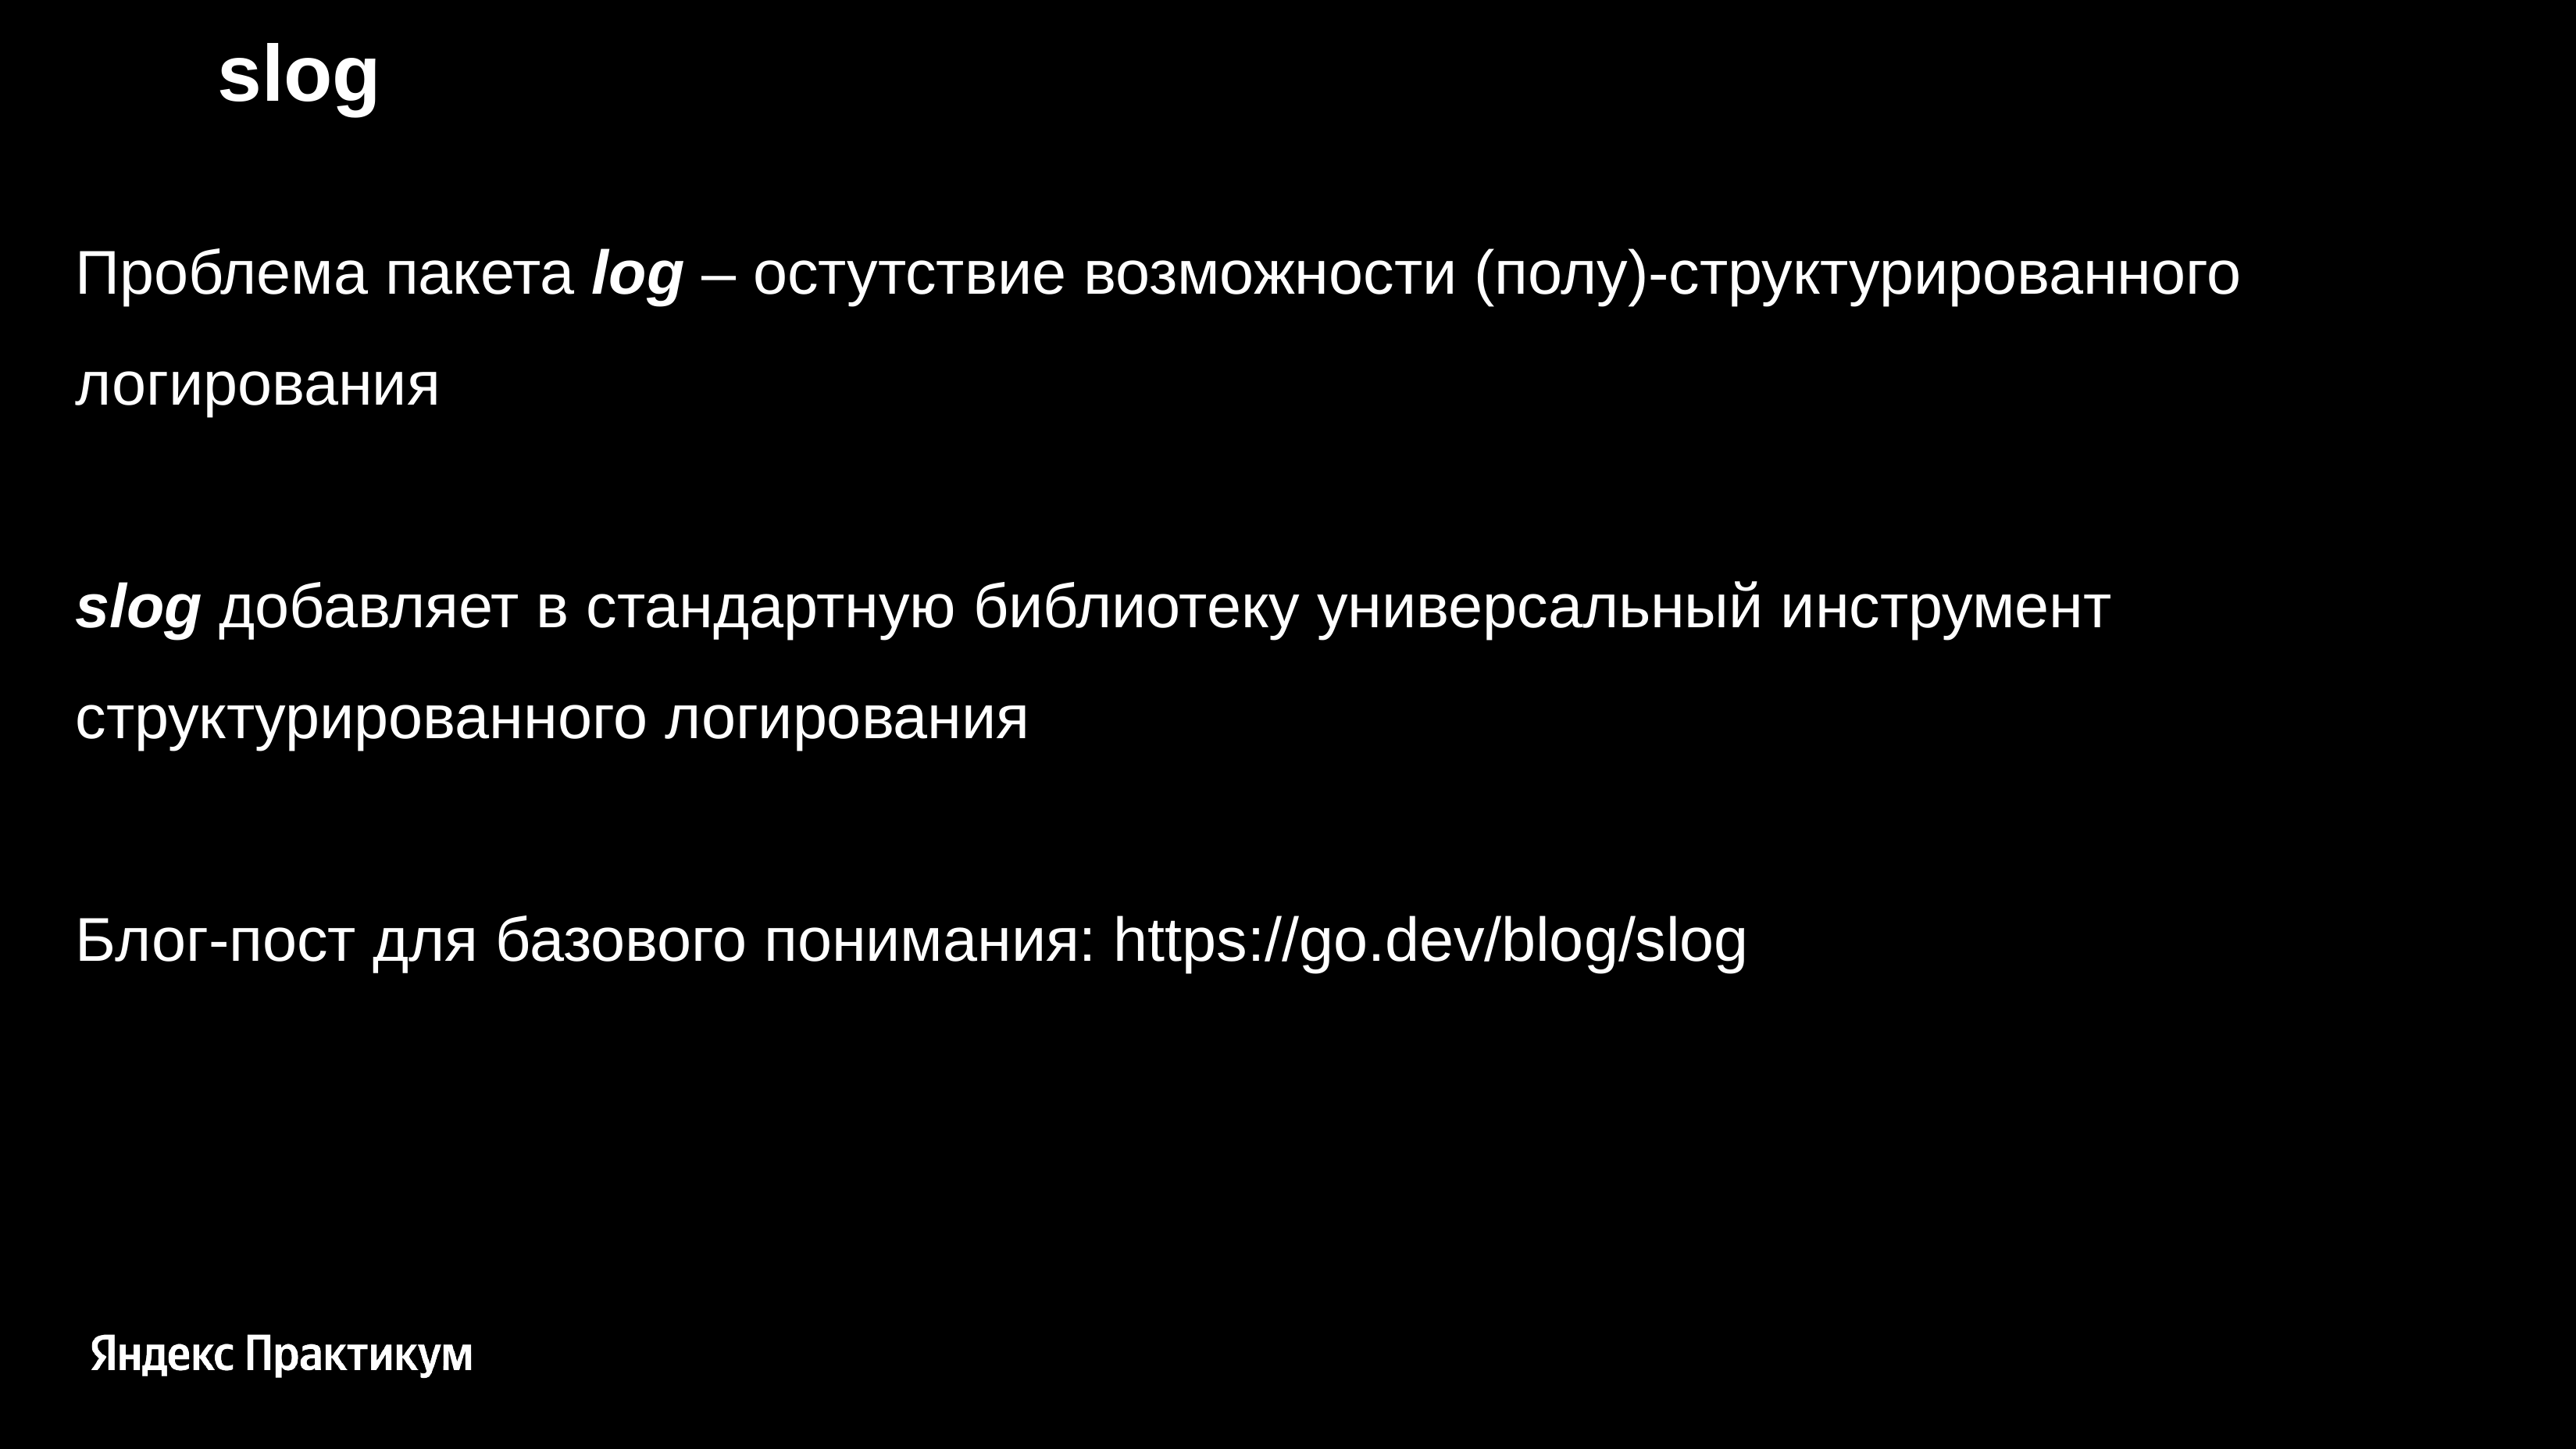

# slog
Проблема пакета log – остутствие возможности (полу)-структурированного логирования
slog добавляет в стандартную библиотеку универсальный инструмент структурированного логирования
Блог-пост для базового понимания: https://go.dev/blog/slog